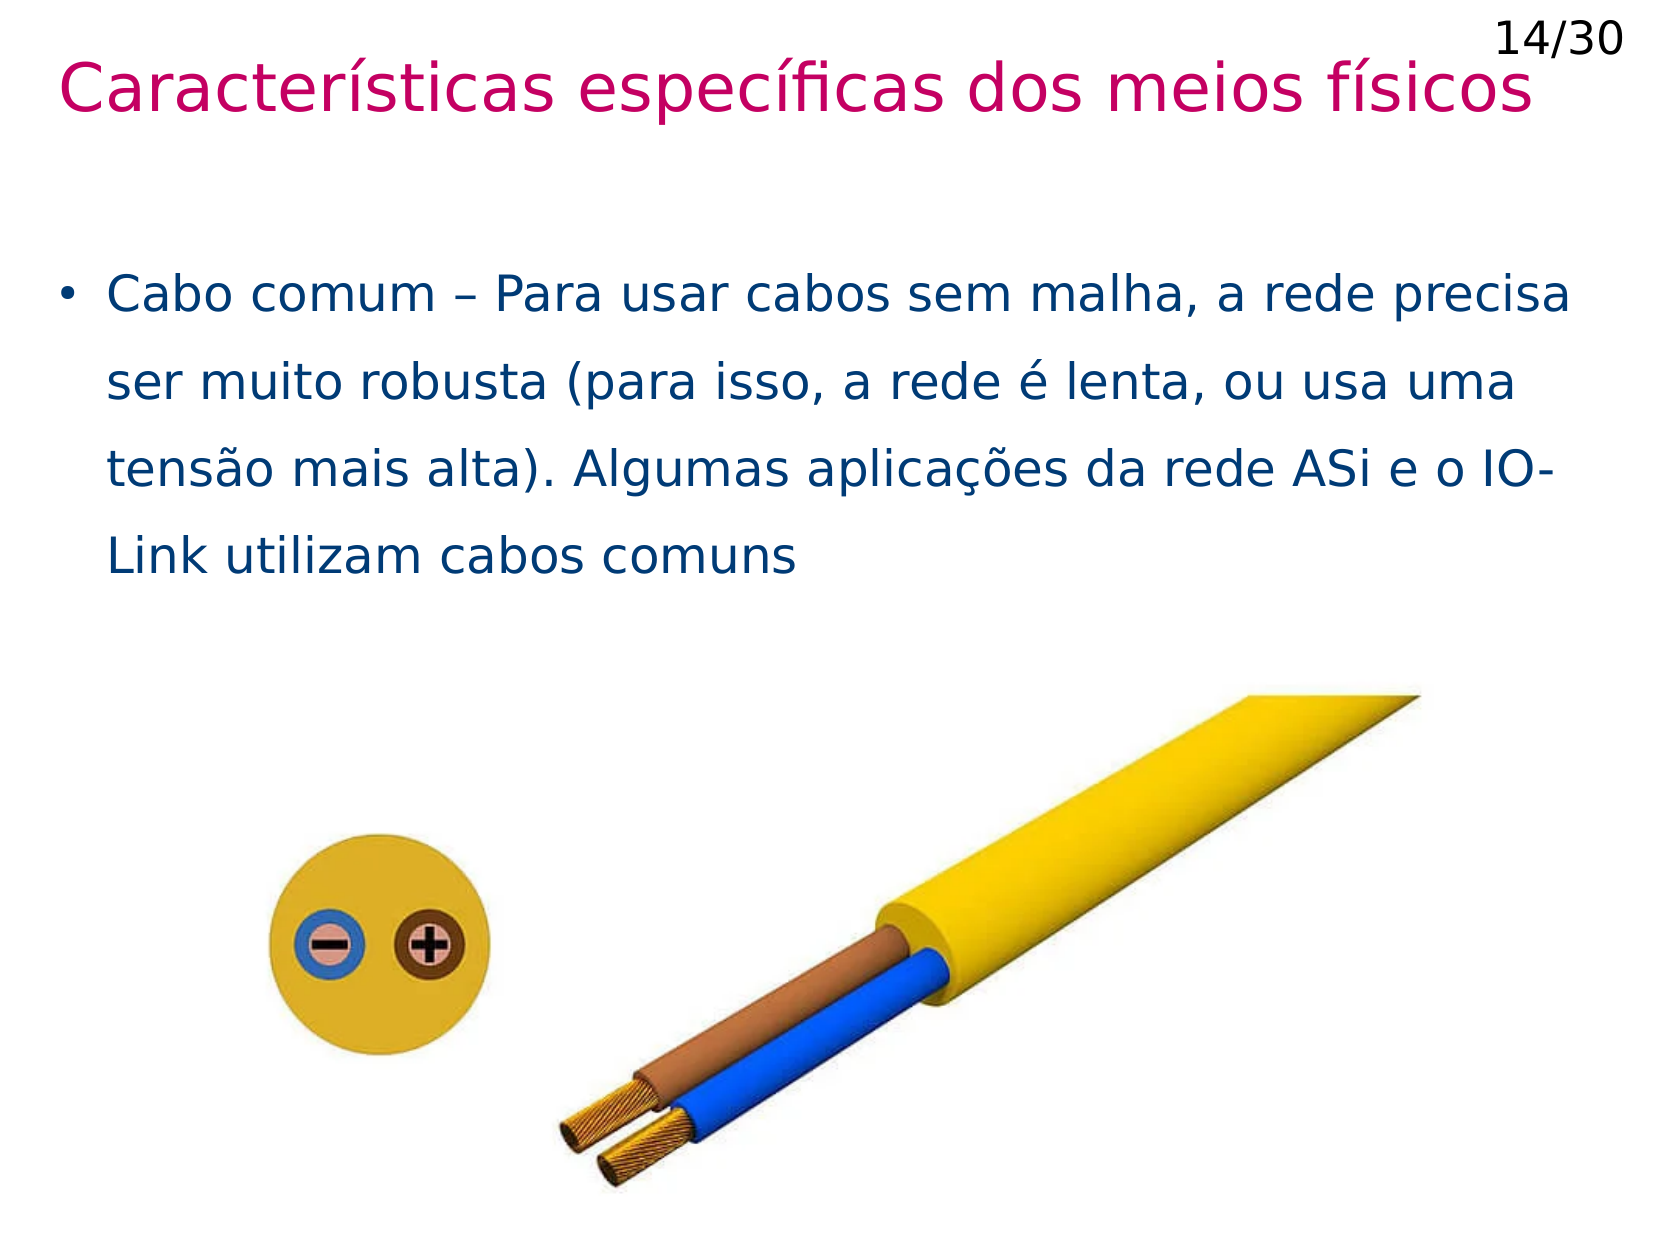

14
# Características específicas dos meios físicos
Cabo comum – Para usar cabos sem malha, a rede precisa ser muito robusta (para isso, a rede é lenta, ou usa uma tensão mais alta). Algumas aplicações da rede ASi e o IO-Link utilizam cabos comuns